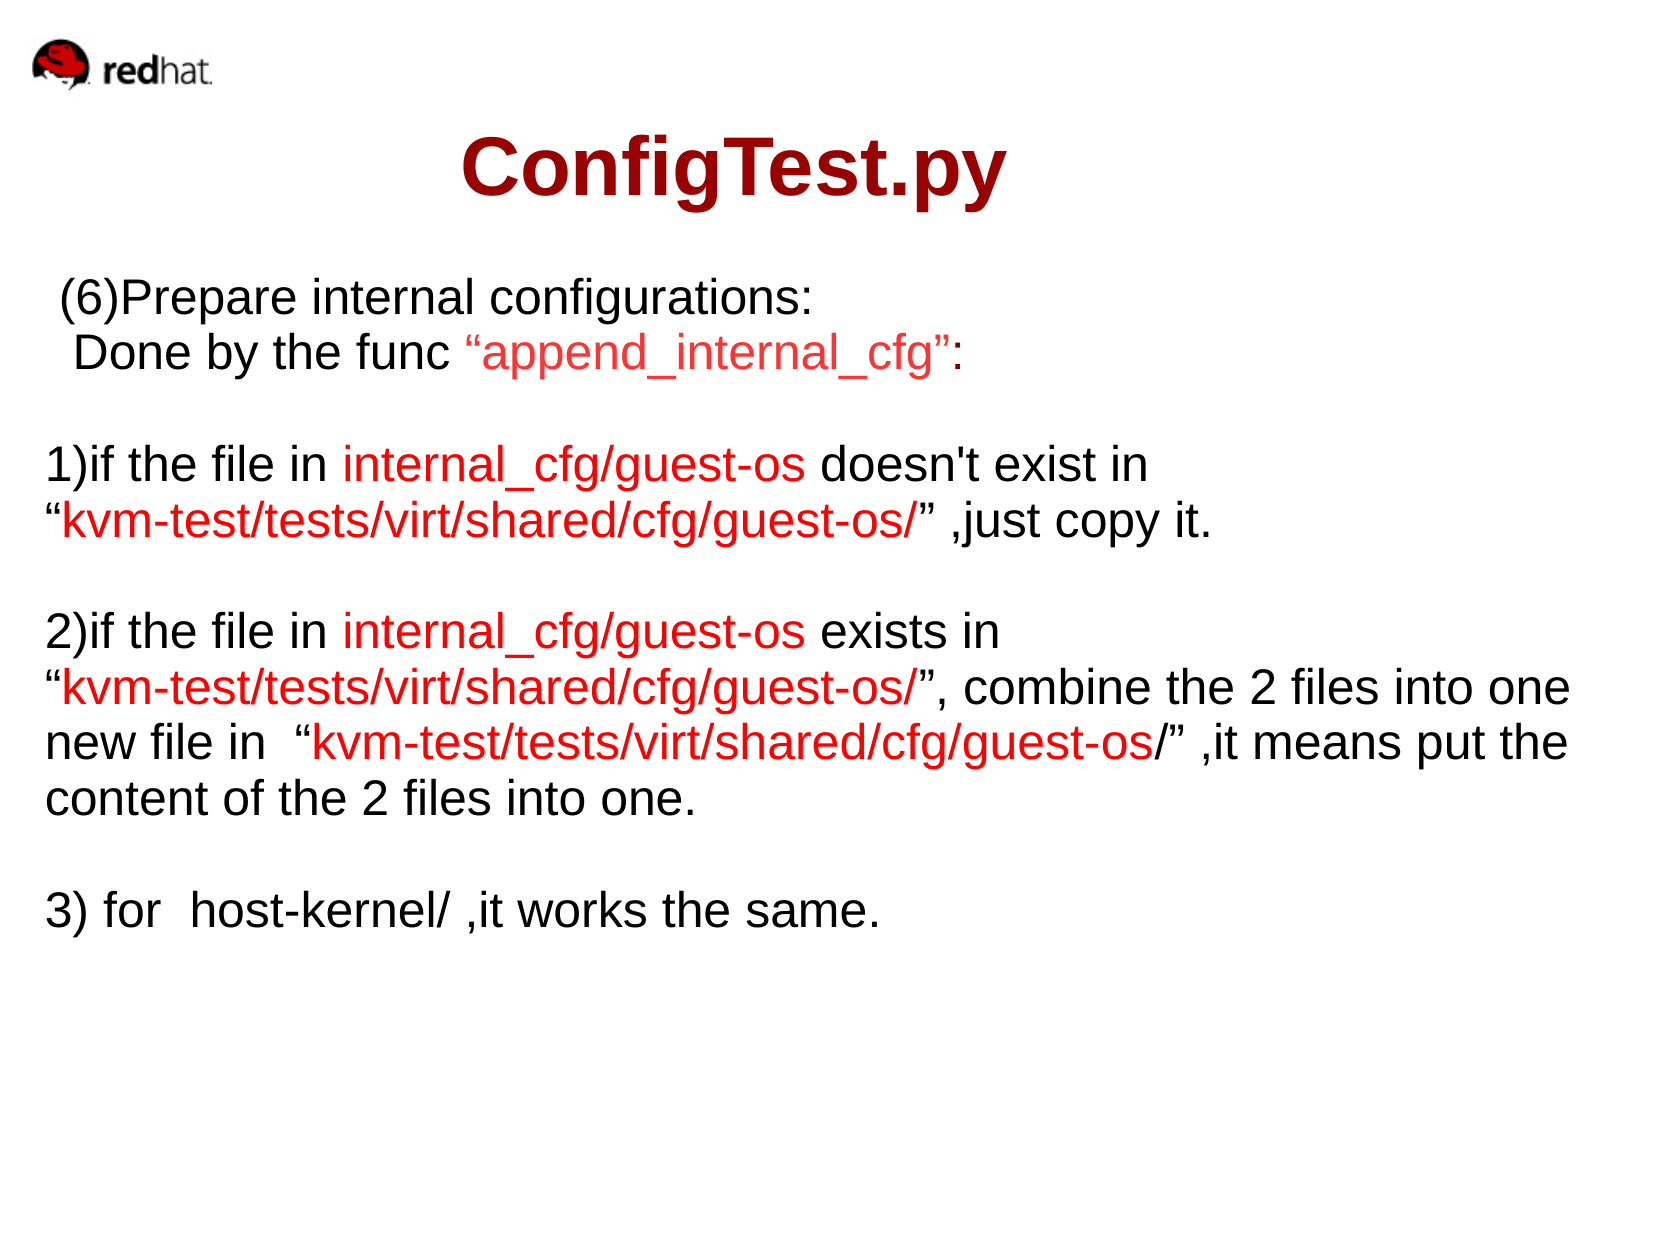

ConfigTest.py
 (6)Prepare internal configurations:
 Done by the func “append_internal_cfg”:
1)if the file in internal_cfg/guest-os doesn't exist in “kvm-test/tests/virt/shared/cfg/guest-os/” ,just copy it.
2)if the file in internal_cfg/guest-os exists in “kvm-test/tests/virt/shared/cfg/guest-os/”, combine the 2 files into one new file in “kvm-test/tests/virt/shared/cfg/guest-os/” ,it means put the content of the 2 files into one.
3) for host-kernel/ ,it works the same.